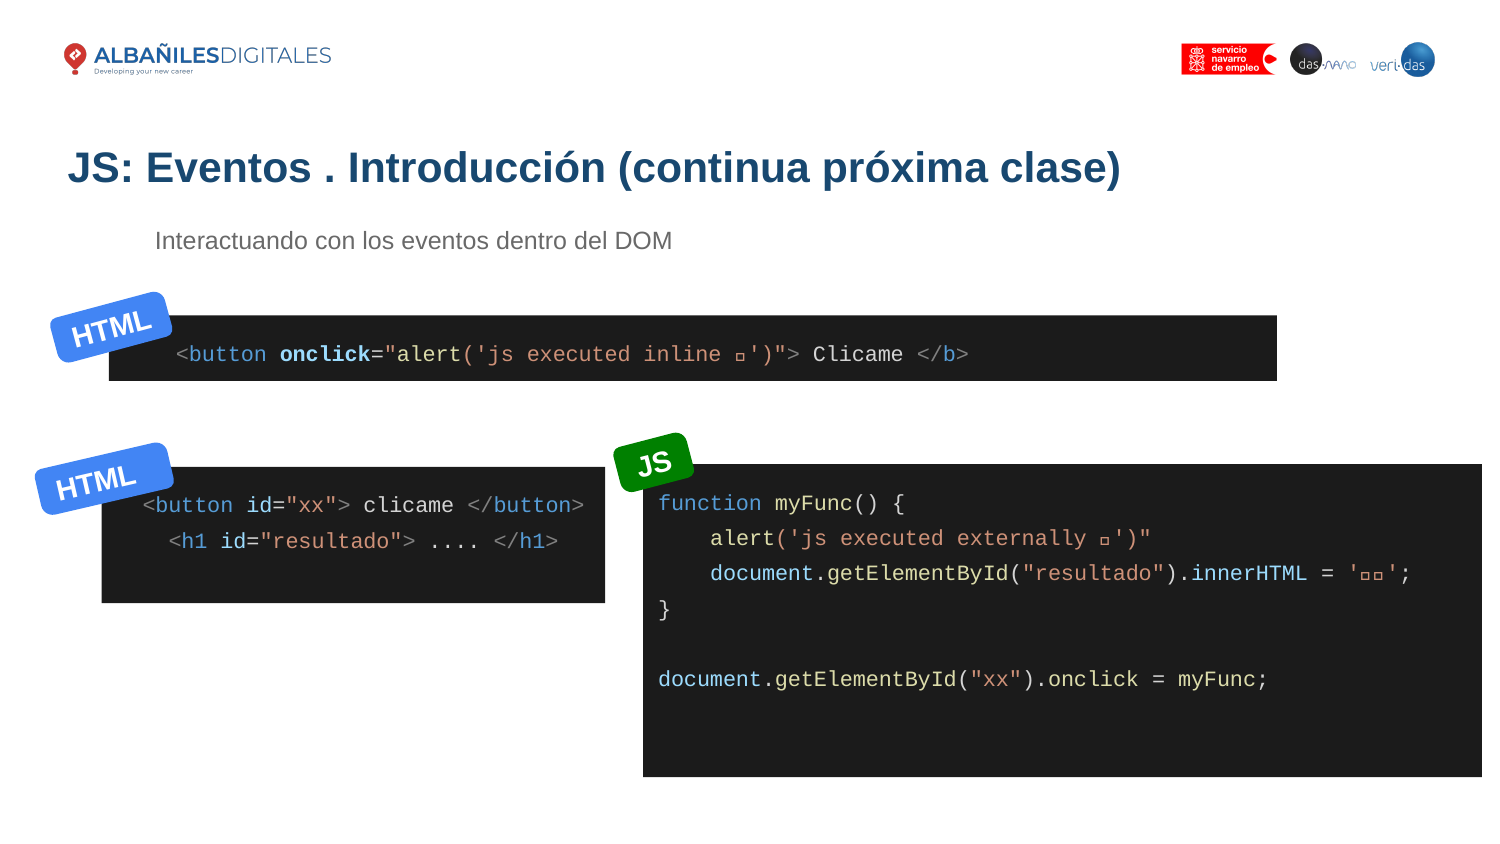

JS: Eventos . Introducción (continua próxima clase)
Interactuando con los eventos dentro del DOM
HTML
 <button onclick="alert('js executed inline 💩')"> Clicame </b>
JS
HTML
function myFunc() {
 alert('js executed externally 💎')"
 document.getElementById("resultado").innerHTML = '💃💃';
}
document.getElementById("xx").onclick = myFunc;
 <button id="xx"> clicame </button>
 <h1 id="resultado"> .... </h1>